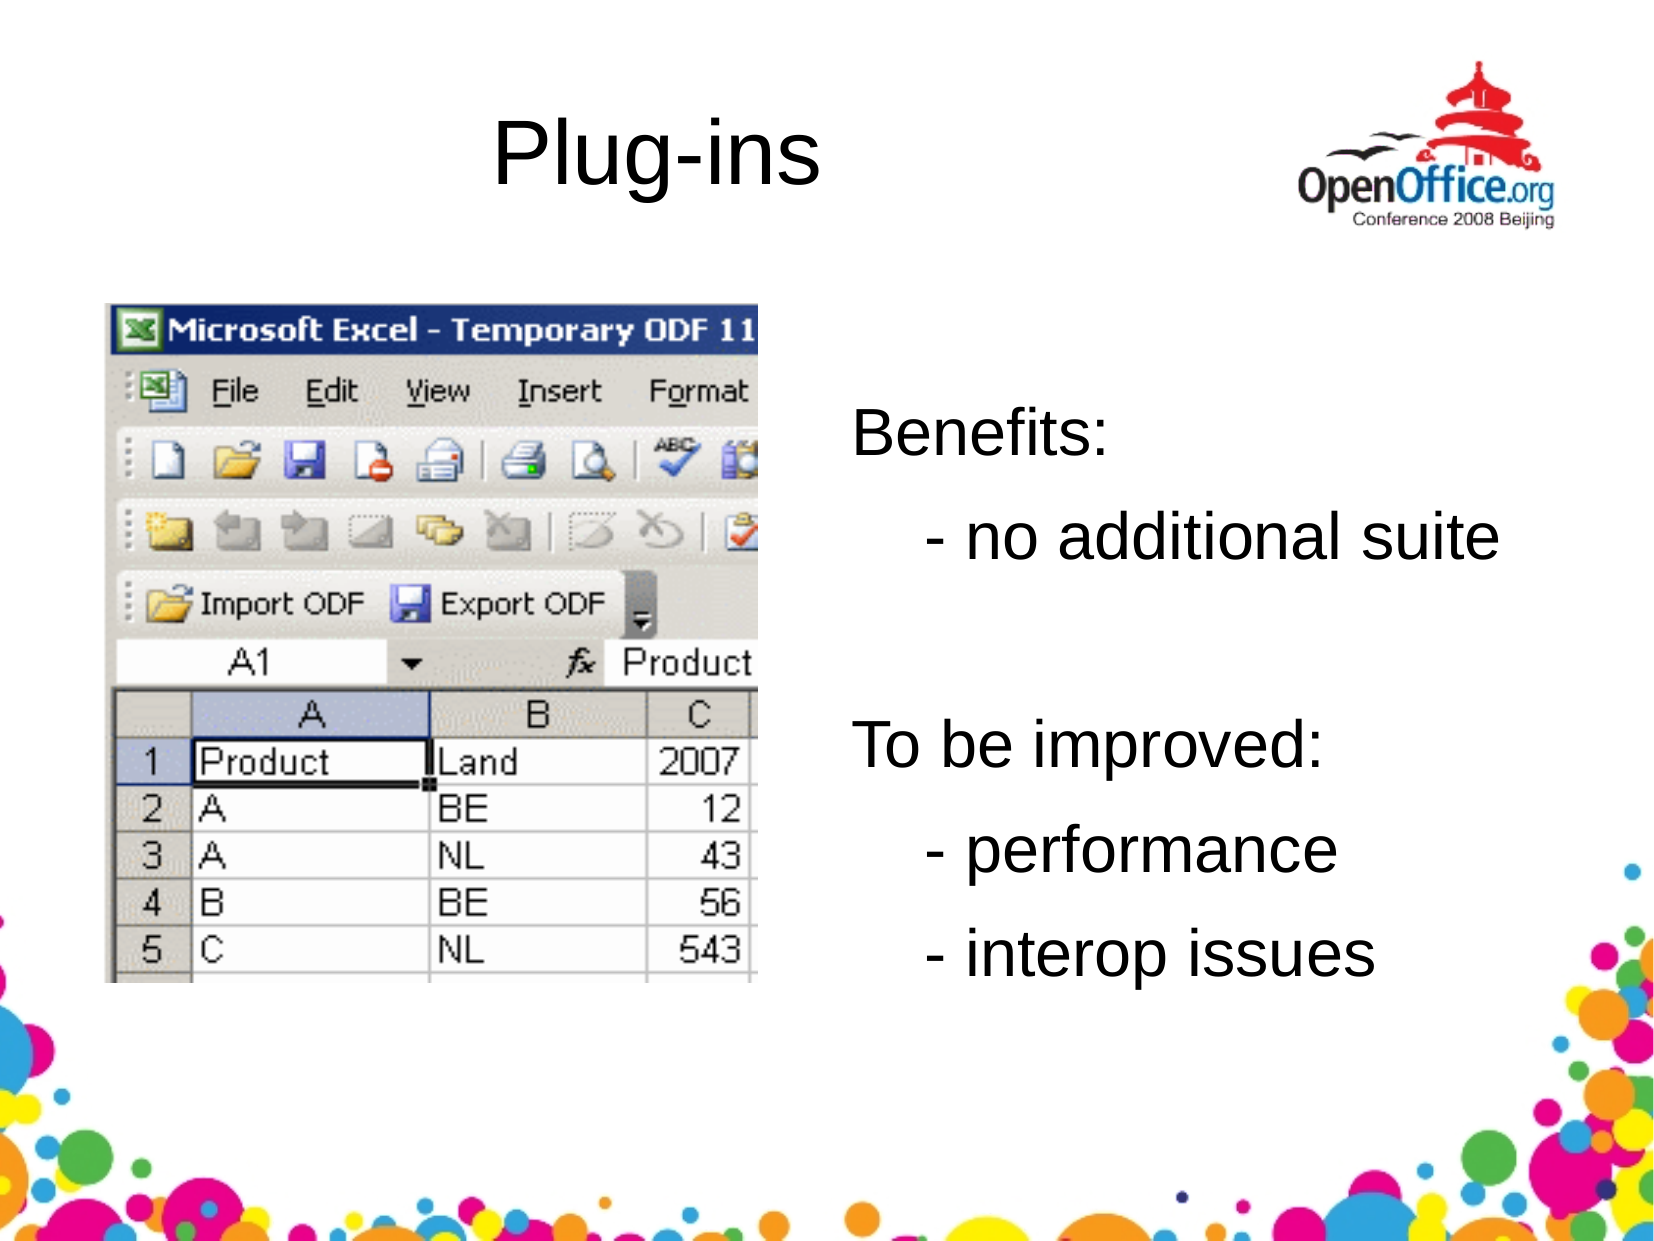

# Plug-ins
Benefits:
	- no additional suite
To be improved:
	- performance
	- interop issues